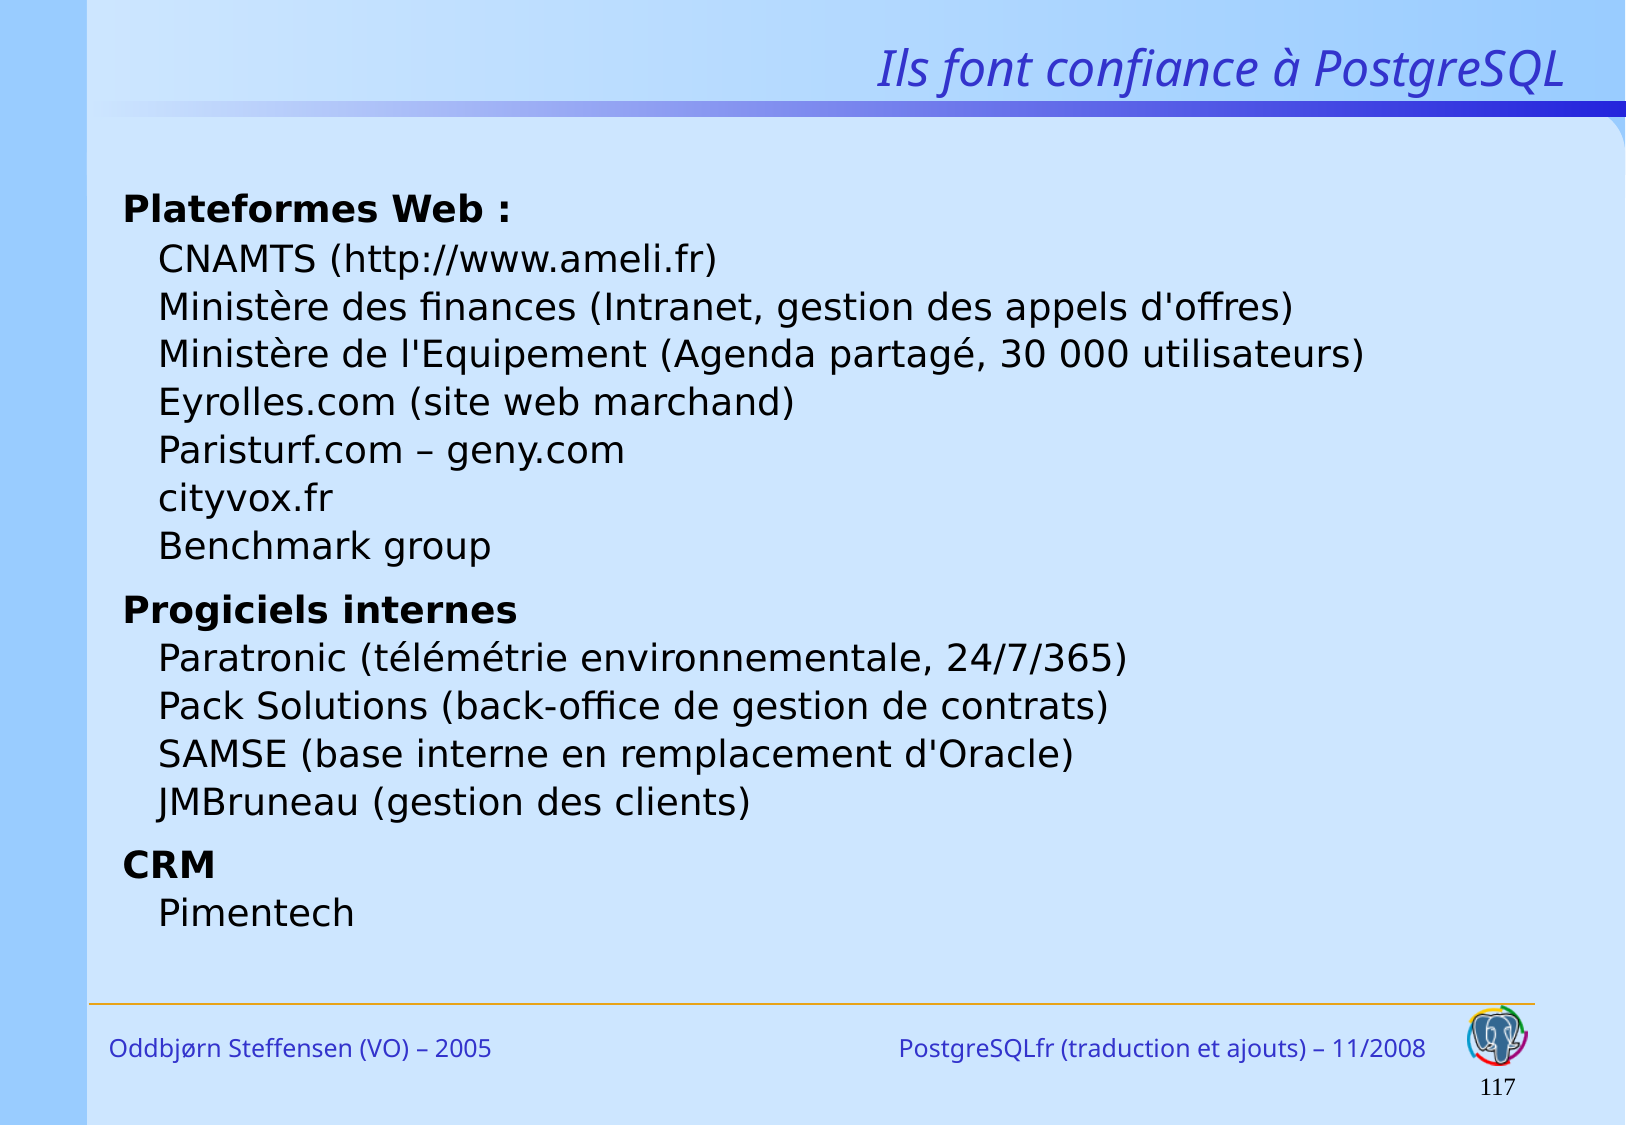

# Ils font confiance à PostgreSQL
Plateformes Web :
CNAMTS (http://www.ameli.fr)
Ministère des finances (Intranet, gestion des appels d'offres)
Ministère de l'Equipement (Agenda partagé, 30 000 utilisateurs)
Eyrolles.com (site web marchand)
Paristurf.com – geny.com
cityvox.fr
Benchmark group
Progiciels internes
Paratronic (télémétrie environnementale, 24/7/365)
Pack Solutions (back-office de gestion de contrats)
SAMSE (base interne en remplacement d'Oracle)
JMBruneau (gestion des clients)
CRM
Pimentech